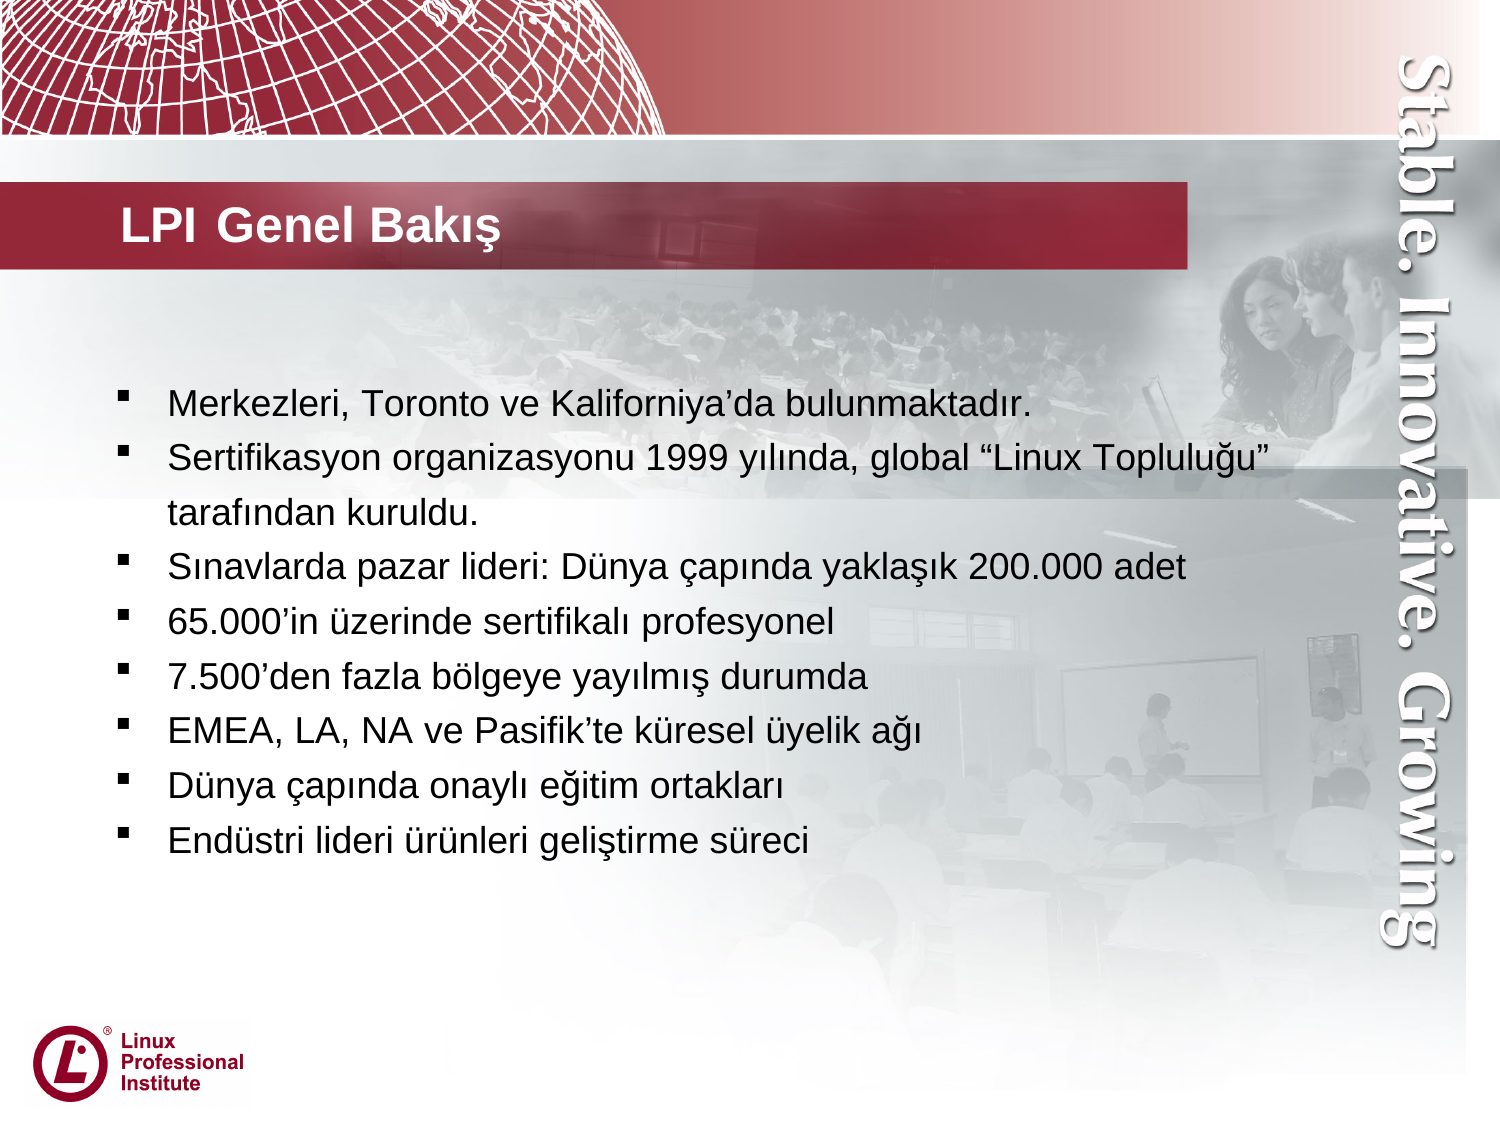

LPI Genel Bakış
Merkezleri, Toronto ve Kaliforniya’da bulunmaktadır.
Sertifikasyon organizasyonu 1999 yılında, global “Linux Topluluğu”
 tarafından kuruldu.
Sınavlarda pazar lideri: Dünya çapında yaklaşık 200.000 adet
65.000’in üzerinde sertifikalı profesyonel
7.500’den fazla bölgeye yayılmış durumda
EMEA, LA, NA ve Pasifik’te küresel üyelik ağı
Dünya çapında onaylı eğitim ortakları
Endüstri lideri ürünleri geliştirme süreci